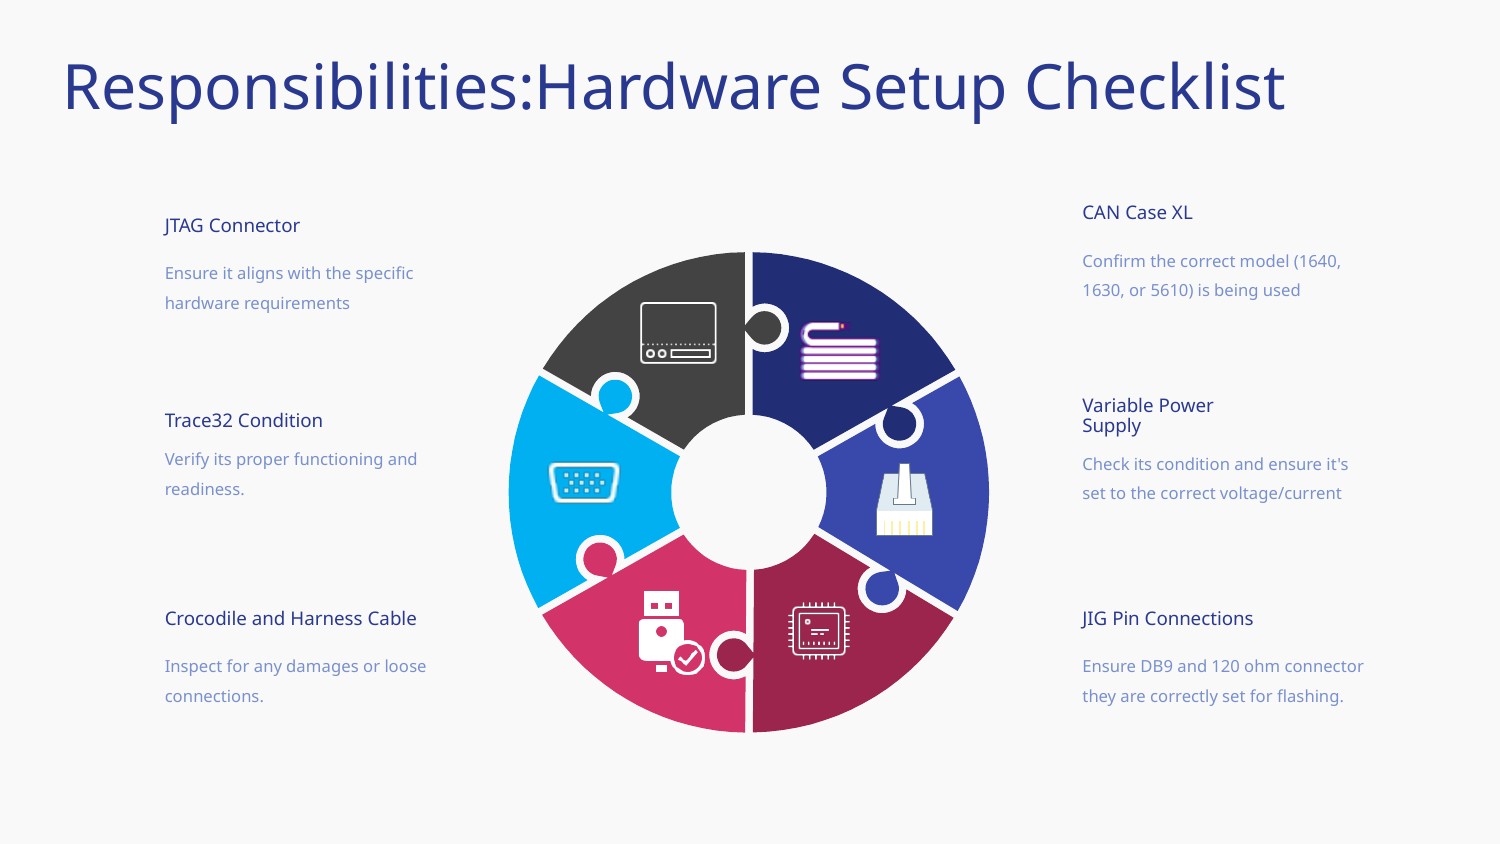

# Responsibilities:Hardware Setup Checklist
CAN Case XL
Confirm the correct model (1640, 1630, or 5610) is being used
JTAG Connector
Ensure it aligns with the specific hardware requirements
Variable Power Supply
Check its condition and ensure it's set to the correct voltage/current
Trace32 Condition
Verify its proper functioning and readiness.
JIG Pin Connections
Ensure DB9 and 120 ohm connector they are correctly set for flashing.
Crocodile and Harness Cable
Inspect for any damages or loose connections.